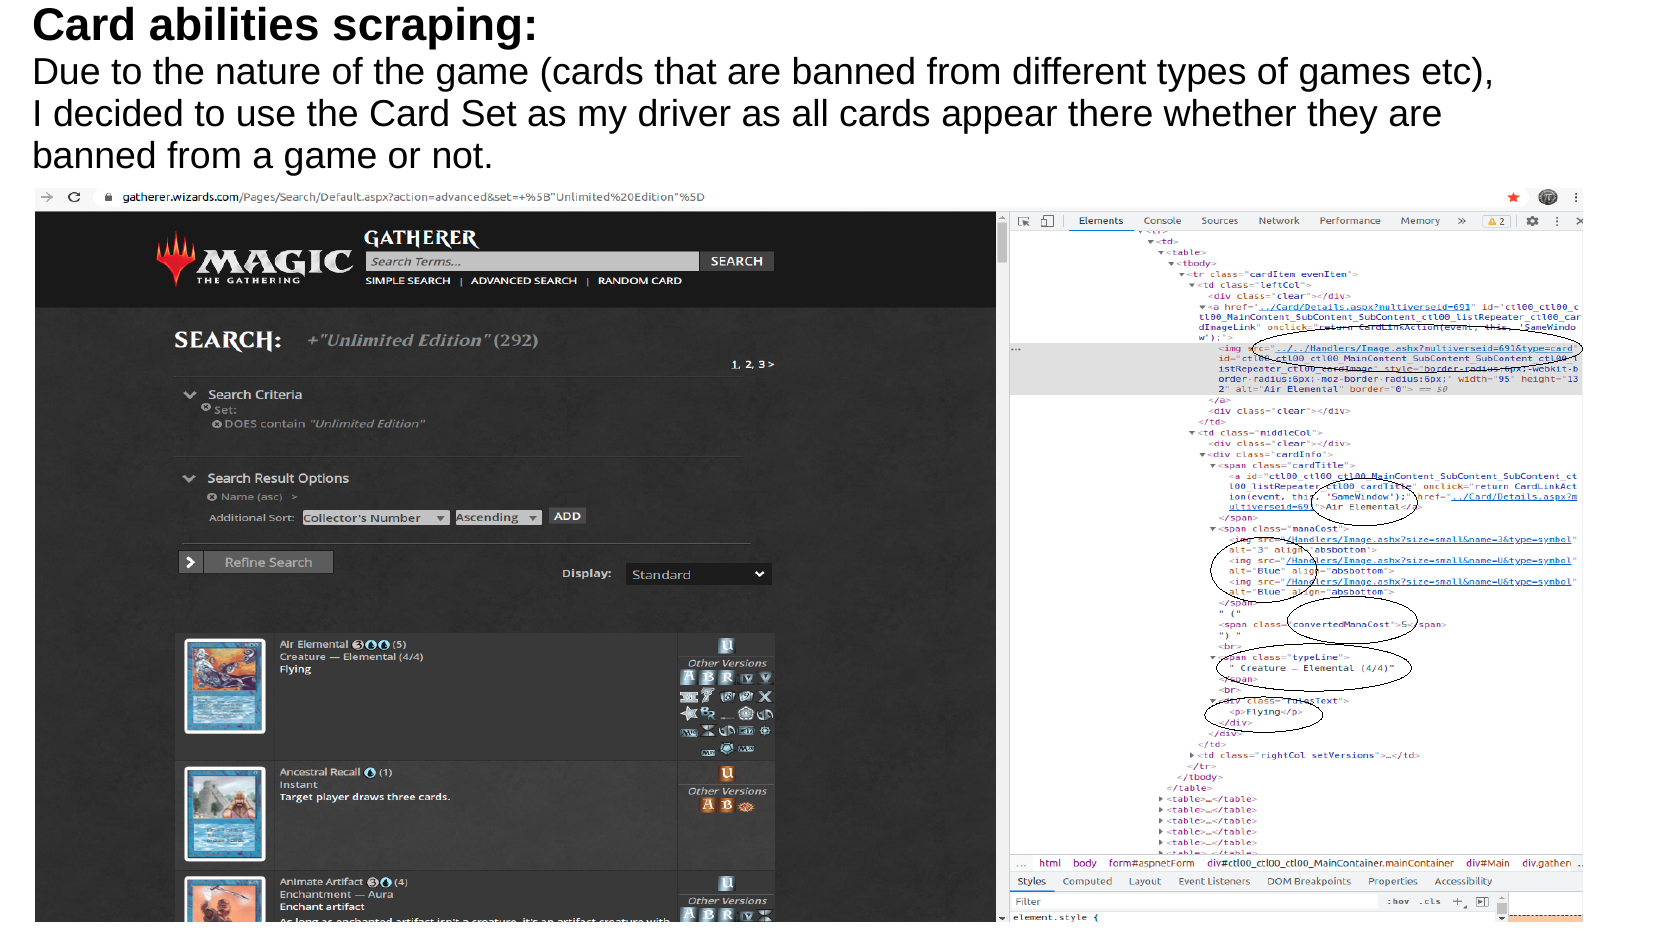

Card abilities scraping:
Due to the nature of the game (cards that are banned from different types of games etc),
I decided to use the Card Set as my driver as all cards appear there whether they are
banned from a game or not.